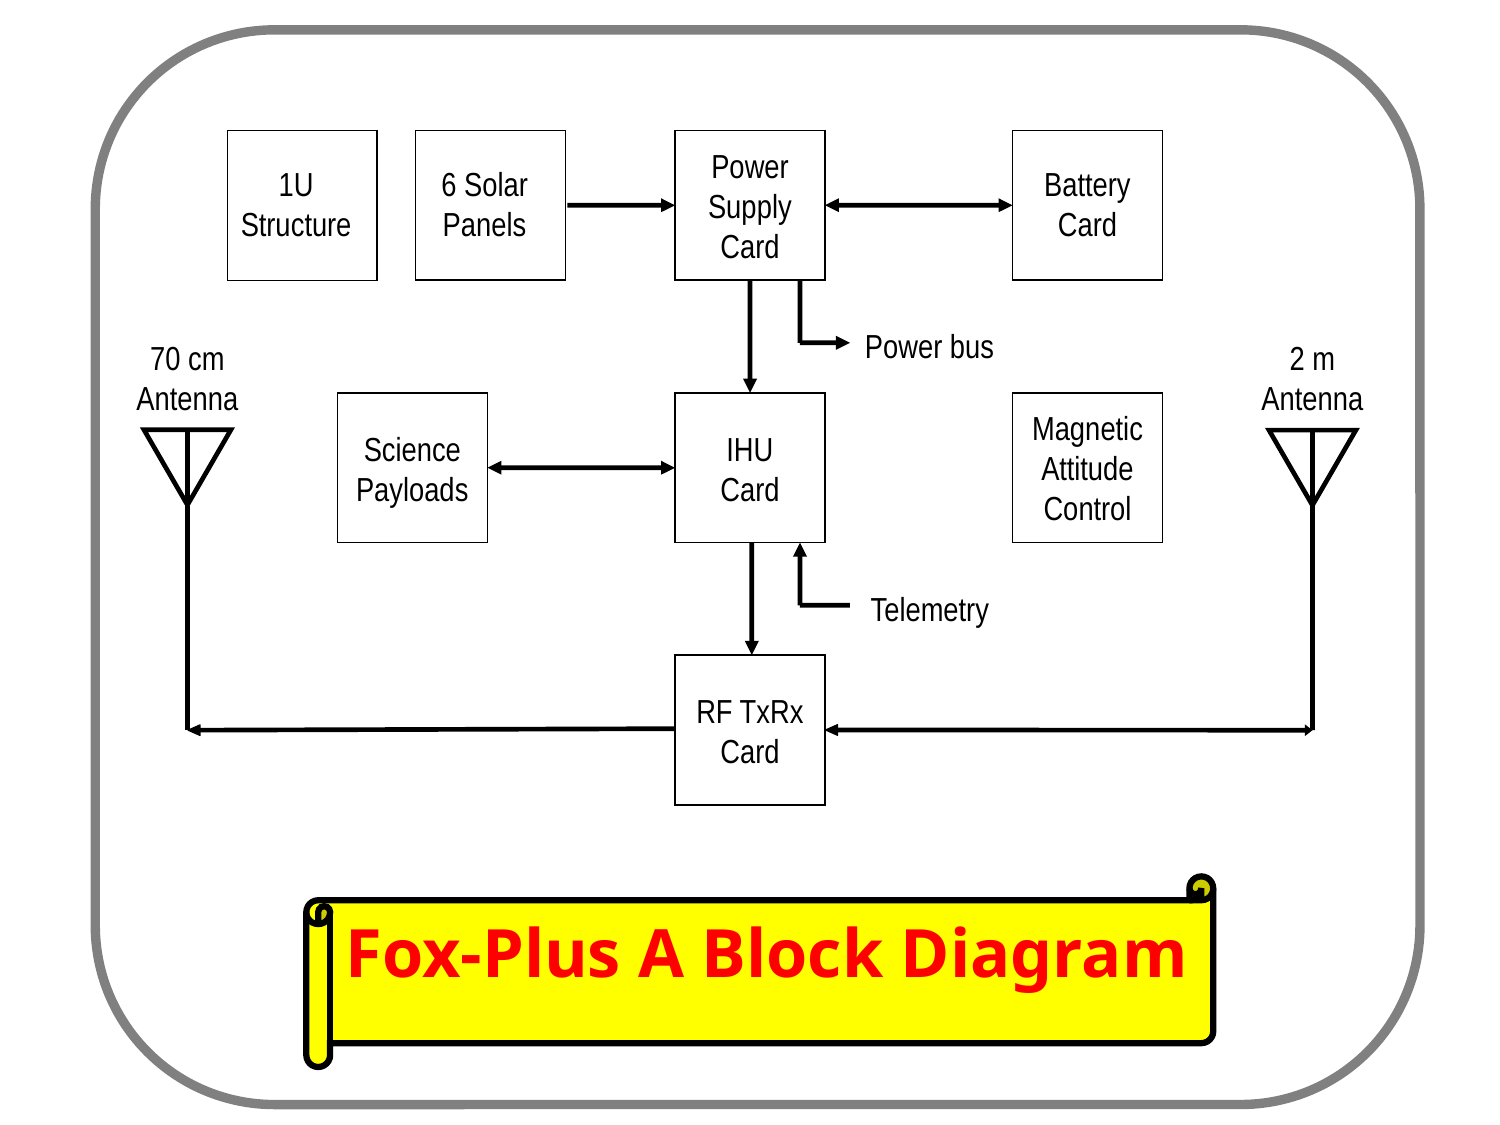

Power
Supply
Card
6 Solar
Panels
Battery
Card
1U Structure
Power bus
70 cm
Antenna
2 m
Antenna
Science
Payloads
IHU
Card
MagneticAttitude
Control
Telemetry
RF TxRx
Card
Fox-Plus A Block Diagram